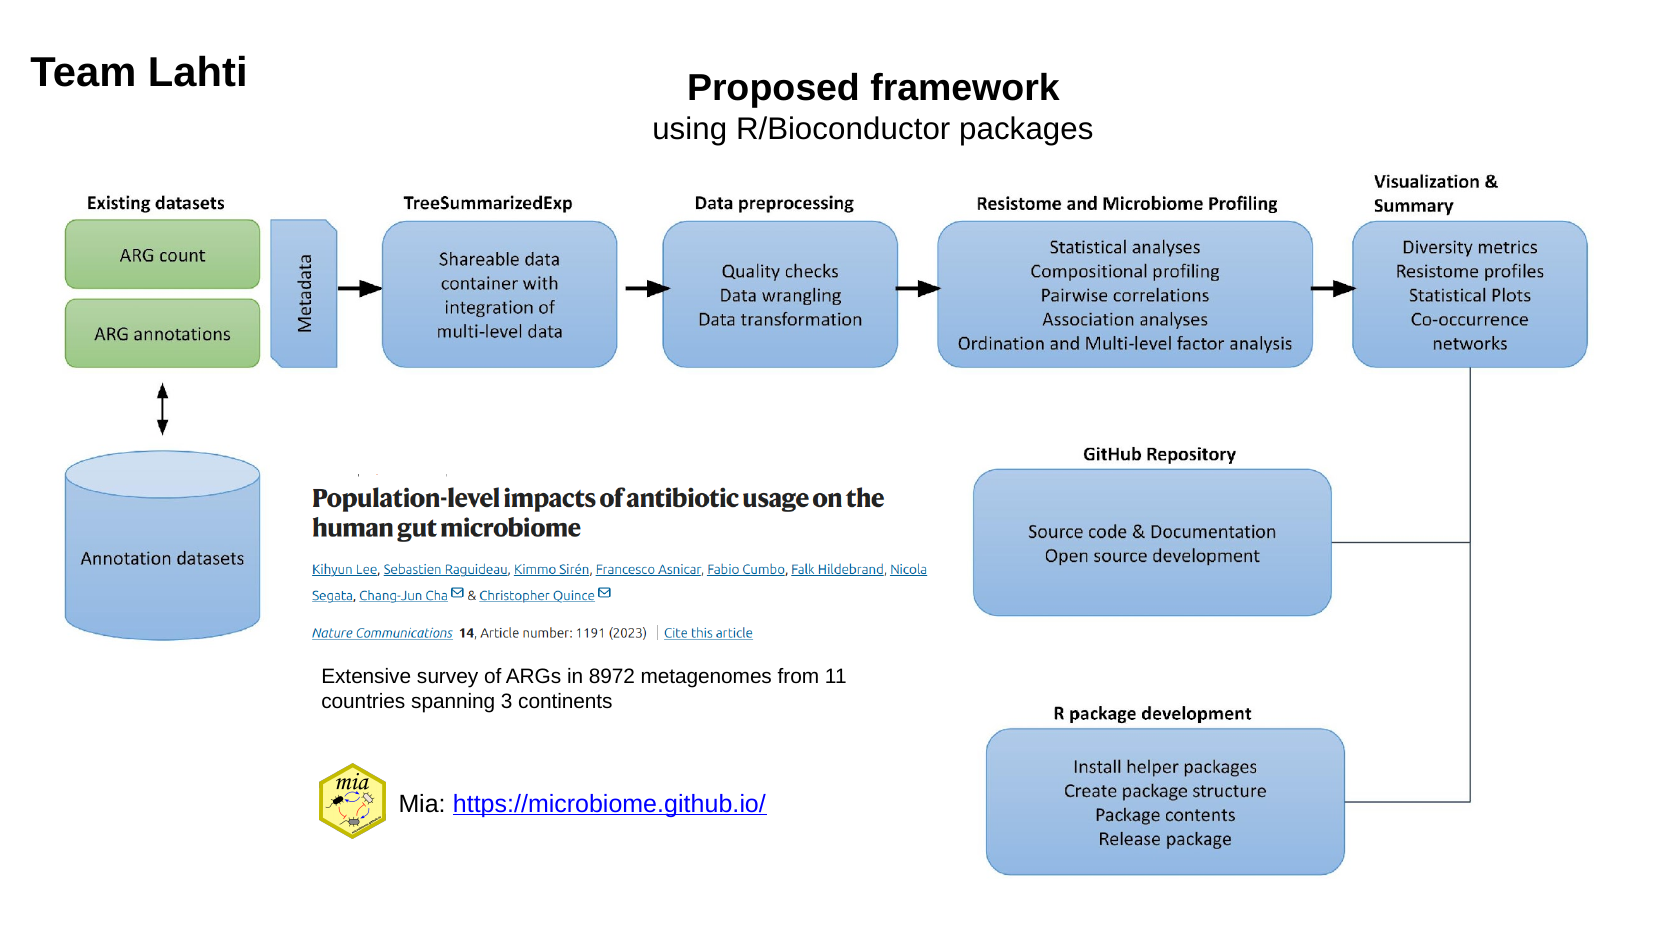

Team Lahti
Proposed framework
using R/Bioconductor packages
Extensive survey of ARGs in 8972 metagenomes from 11 countries spanning 3 continents
Mia: https://microbiome.github.io/